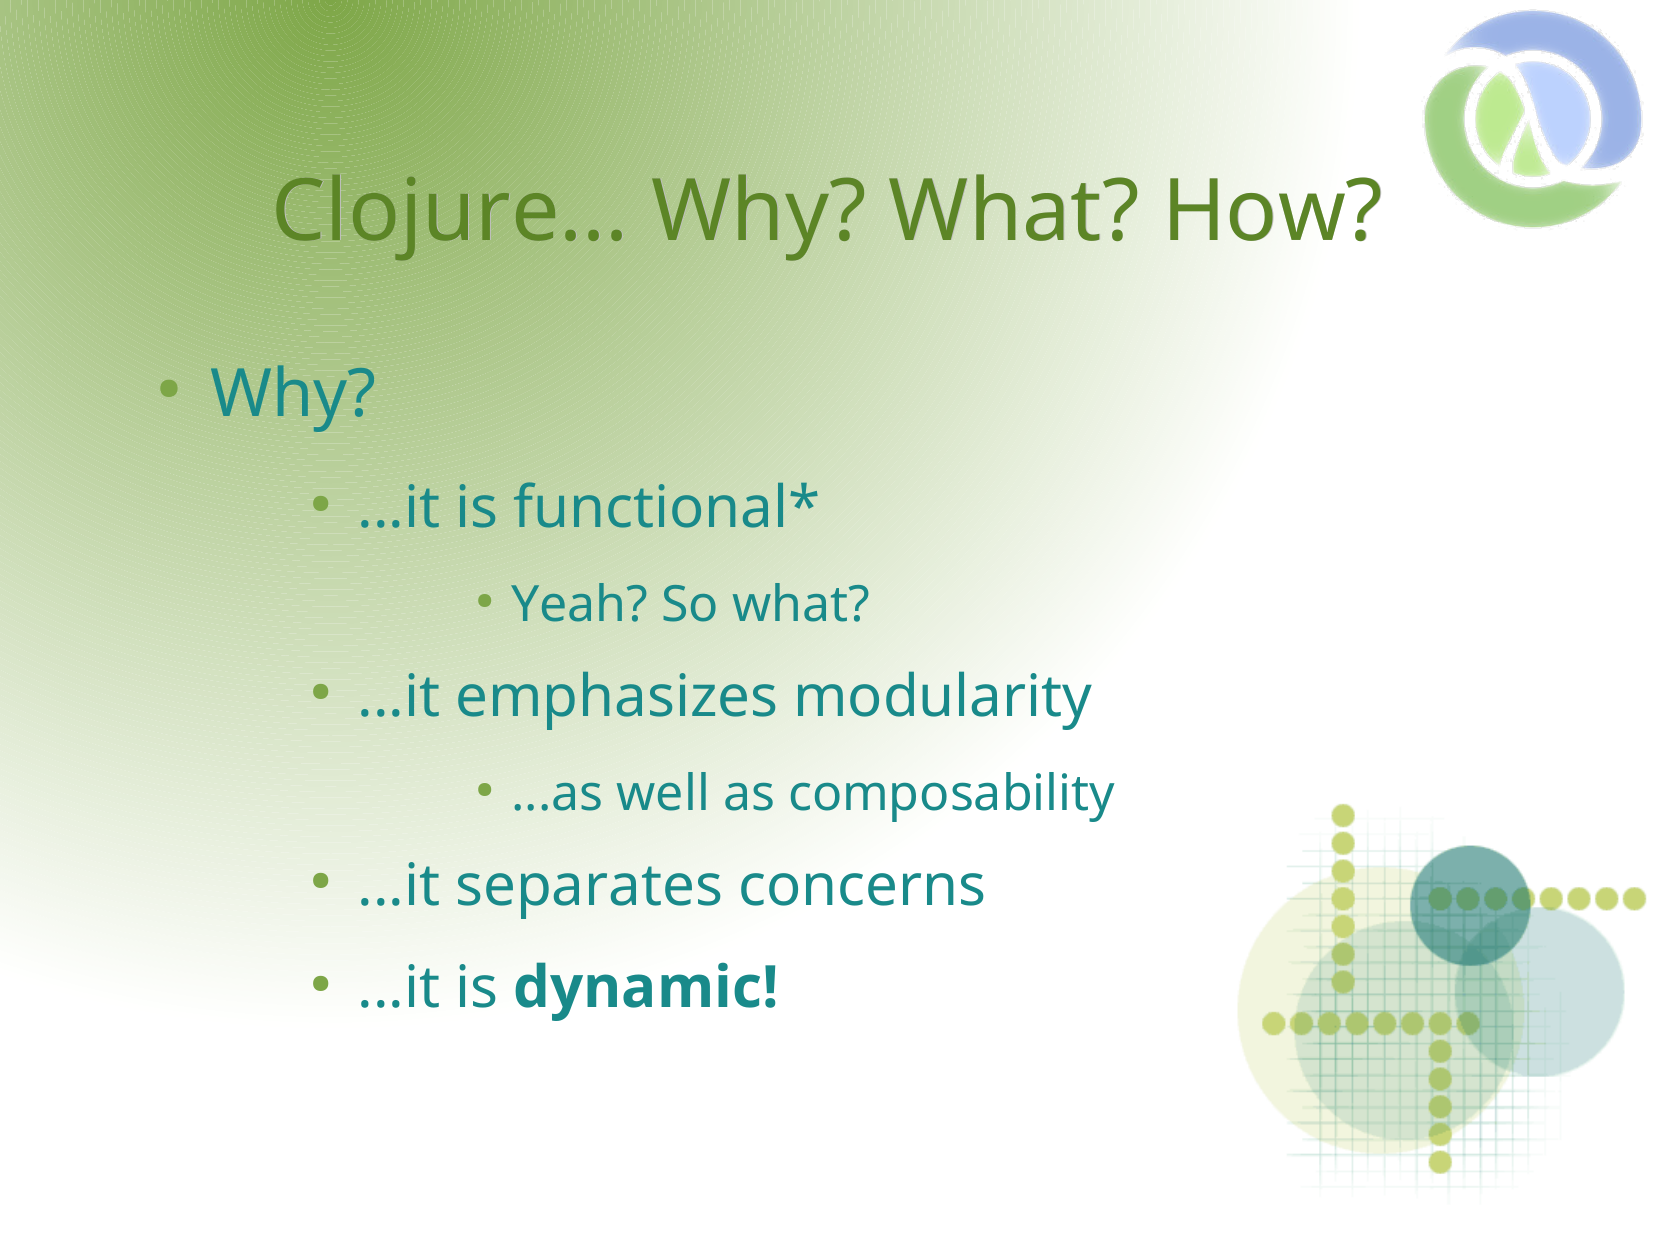

# Clojure... Why? What? How?
Why?
...it is functional*
Yeah? So what?
...it emphasizes modularity
...as well as composability
...it separates concerns
...it is dynamic!